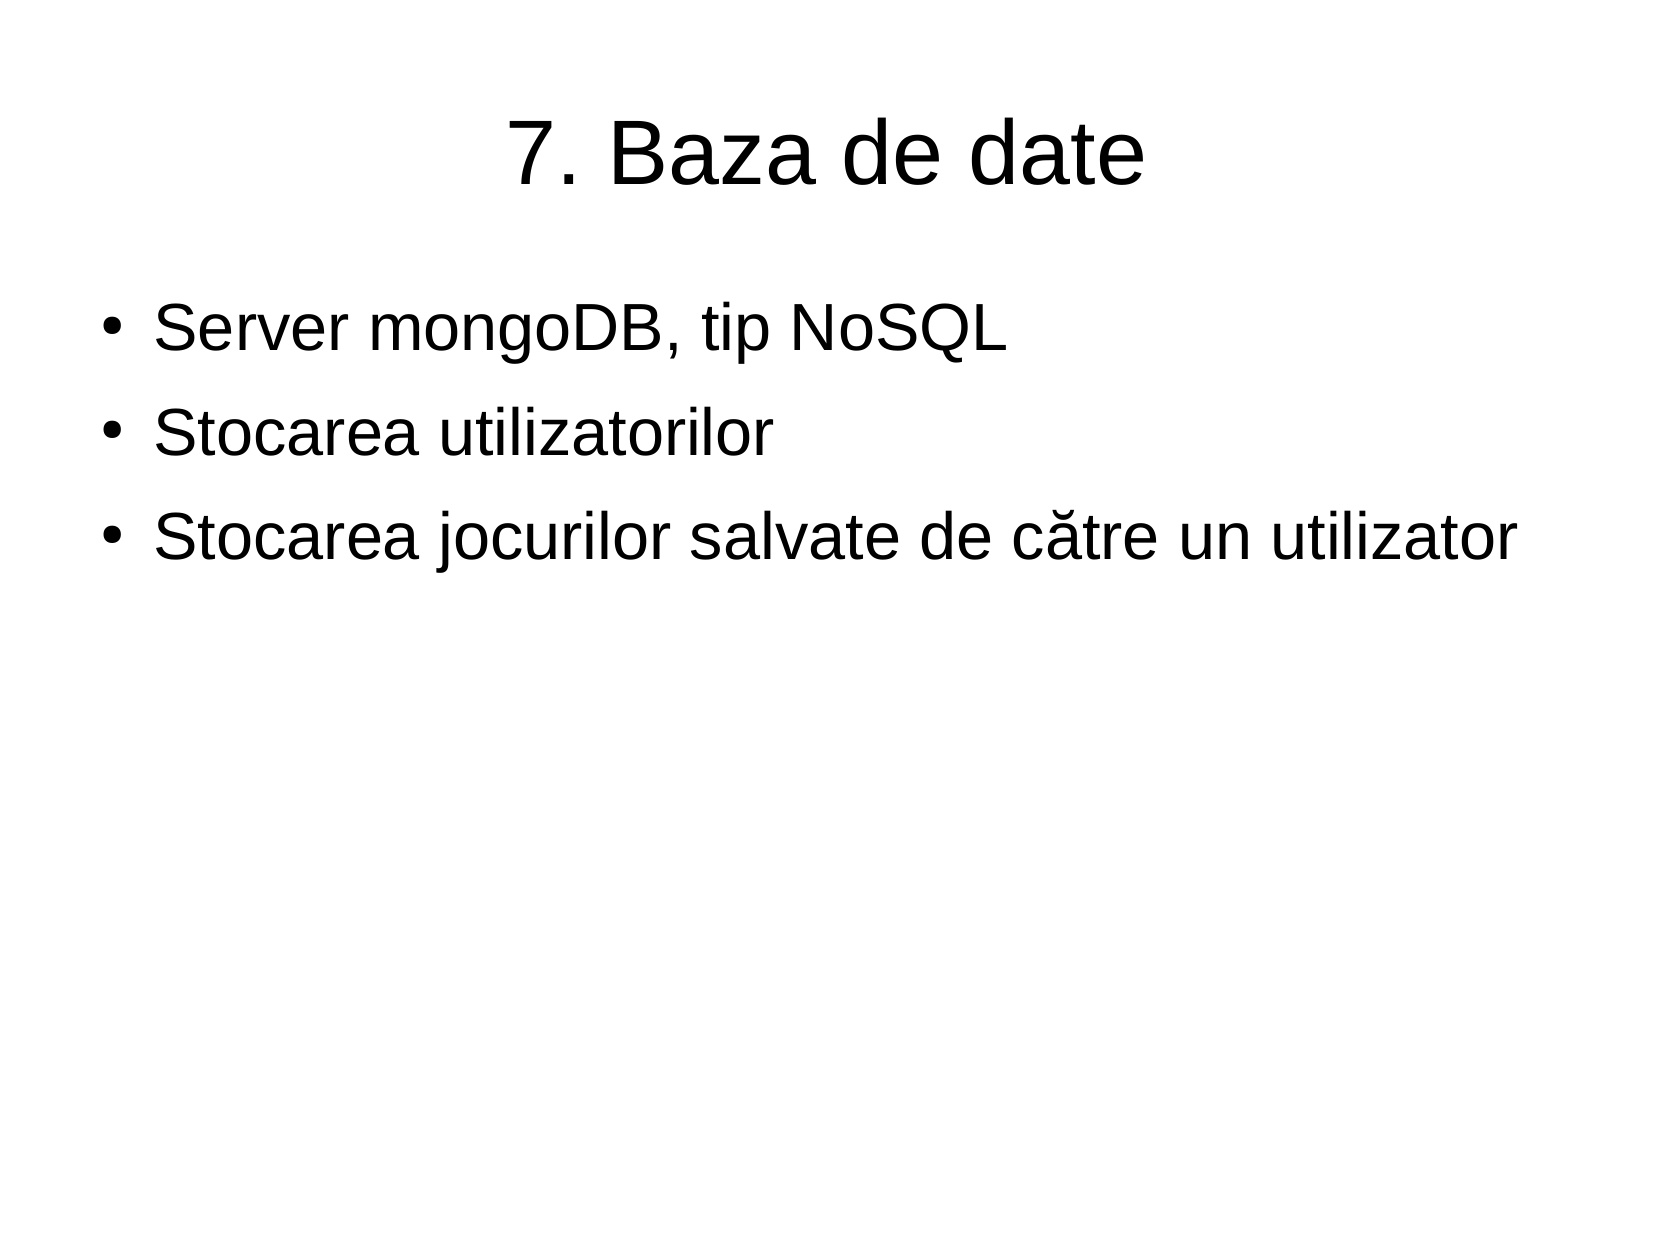

# 7. Baza de date
Server mongoDB, tip NoSQL
Stocarea utilizatorilor
Stocarea jocurilor salvate de către un utilizator